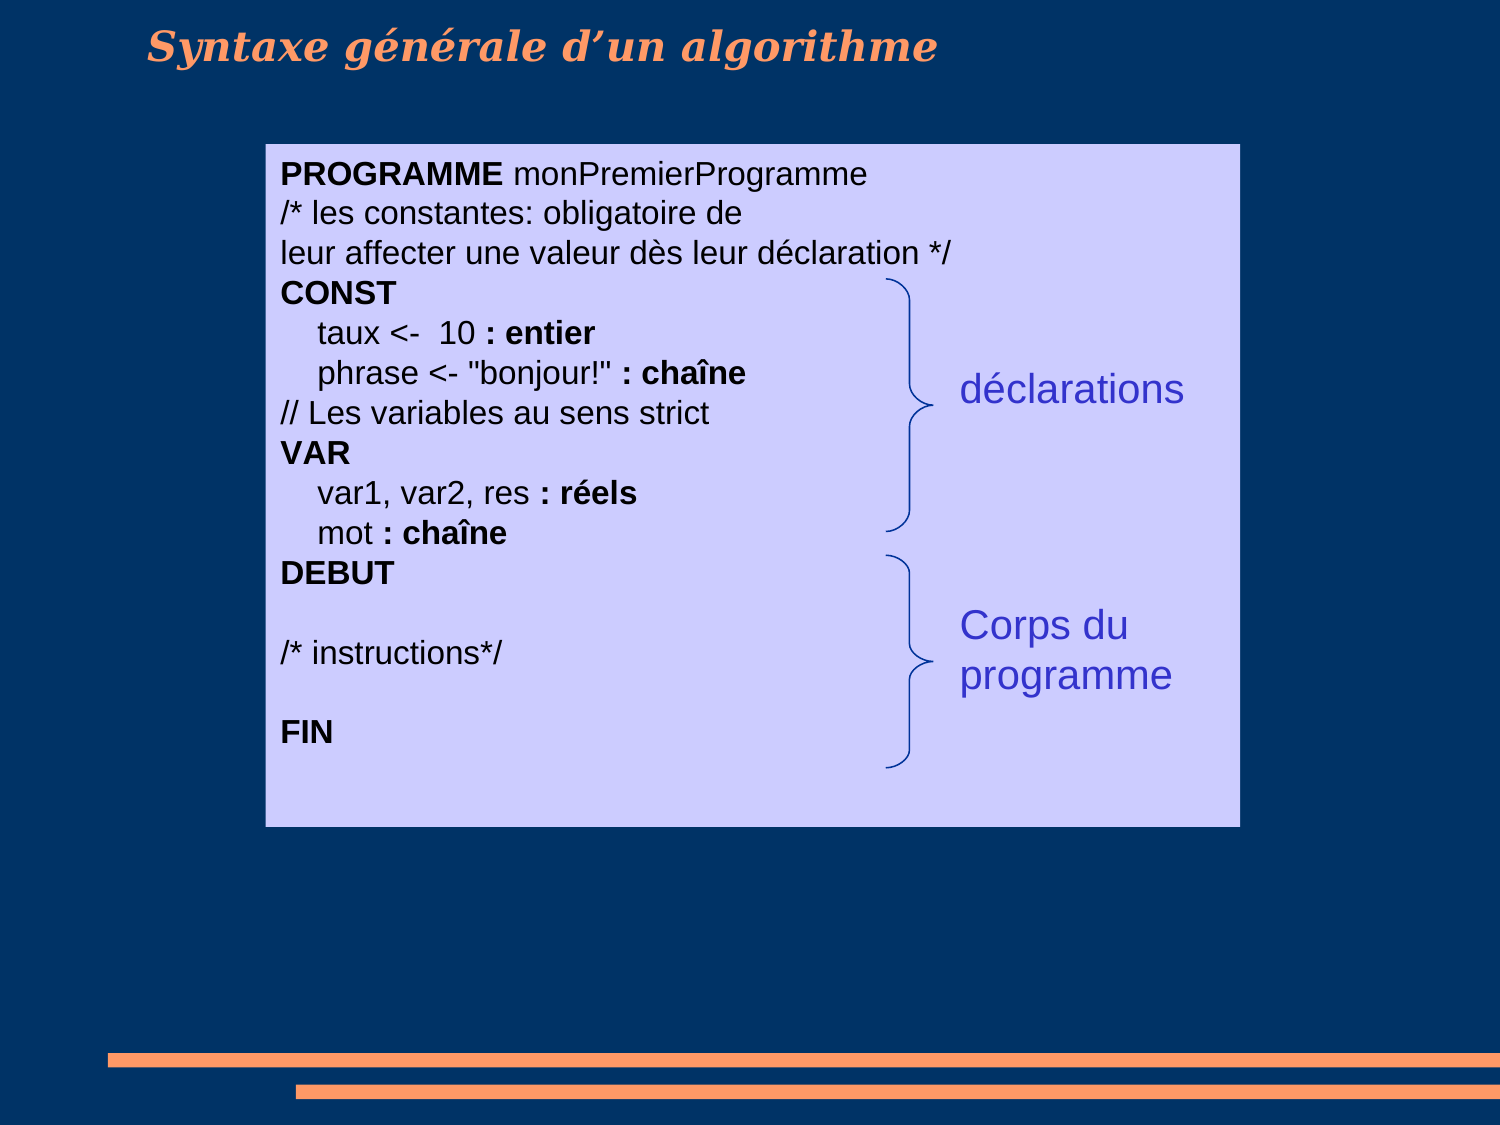

# Syntaxe générale d’un algorithme
PROGRAMME monPremierProgramme
/* les constantes: obligatoire de
leur affecter une valeur dès leur déclaration */
CONST
 taux <- 10 : entier
 phrase <- "bonjour!" : chaîne
// Les variables au sens strict
VAR
 var1, var2, res : réels
 mot : chaîne
DEBUT
/* instructions*/
FIN
déclarations
Corps du programme